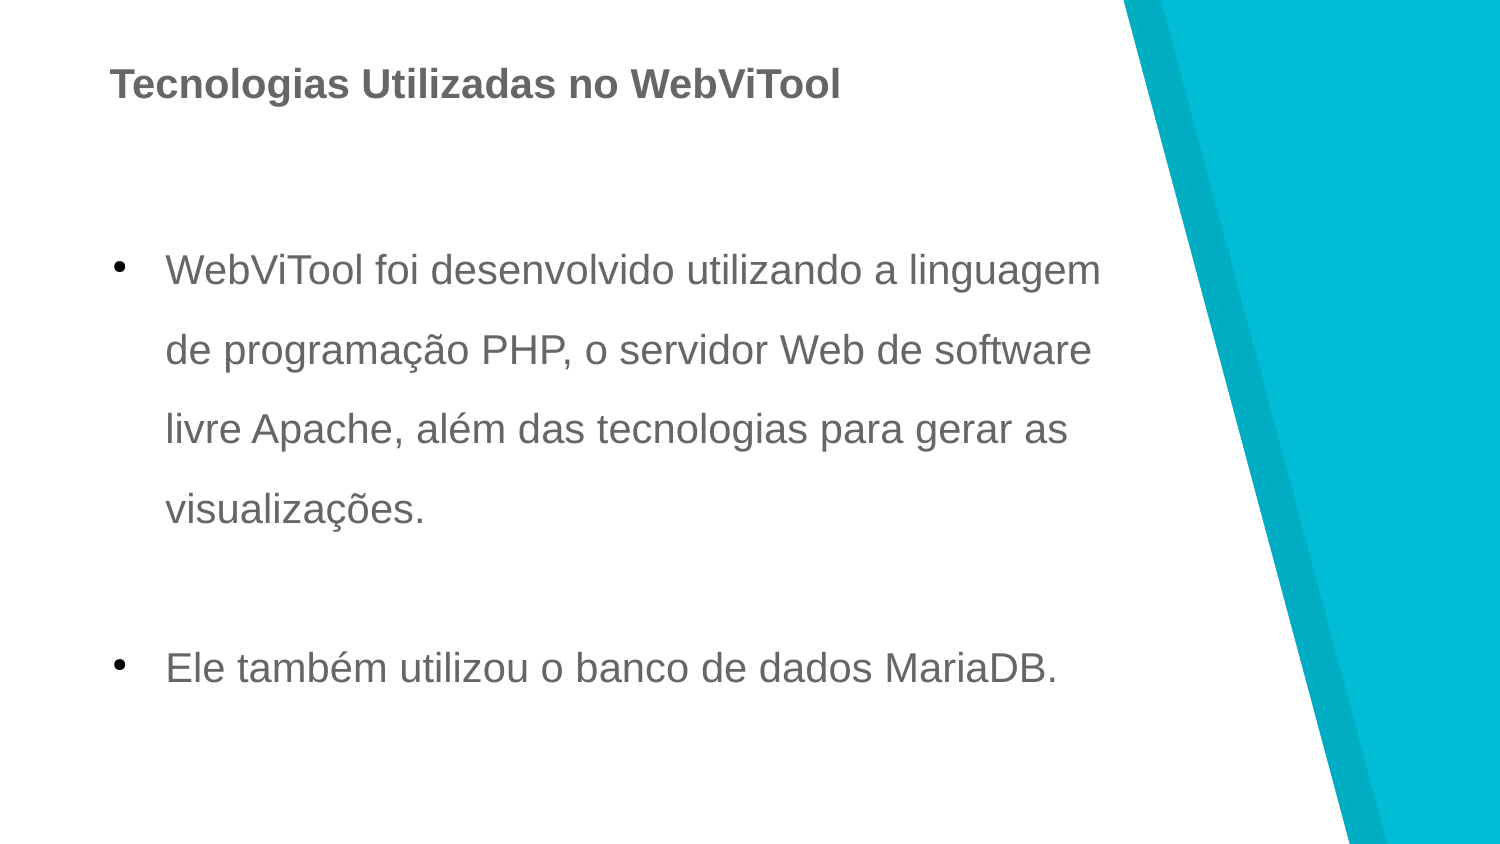

# Tecnologias Utilizadas no WebViTool
WebViTool foi desenvolvido utilizando a linguagem
de programação PHP, o servidor Web de software
livre Apache, além das tecnologias para gerar as
visualizações.
Ele também utilizou o banco de dados MariaDB.